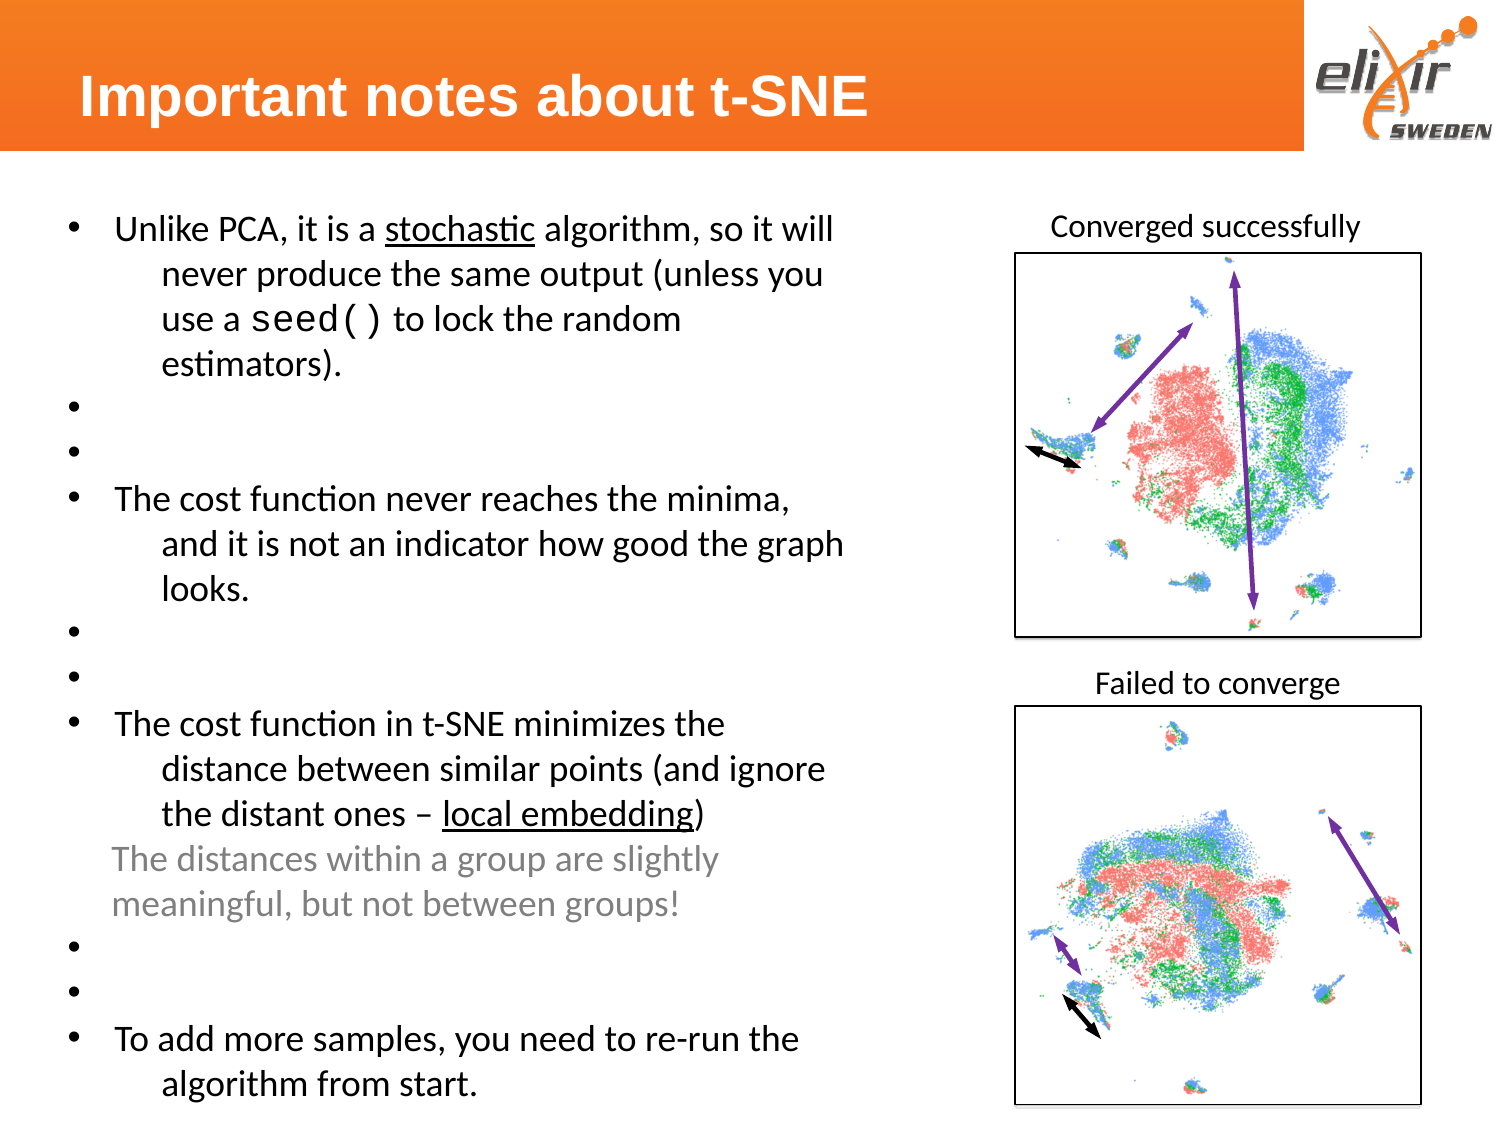

Important notes about t-SNE
Unlike PCA, it is a stochastic algorithm, so it will never produce the same output (unless you use a seed() to lock the random estimators).
The cost function never reaches the minima, and it is not an indicator how good the graph looks.
The cost function in t-SNE minimizes the distance between similar points (and ignore the distant ones – local embedding)
The distances within a group are slightly meaningful, but not between groups!
To add more samples, you need to re-run the algorithm from start.
Converged successfully
Failed to converge